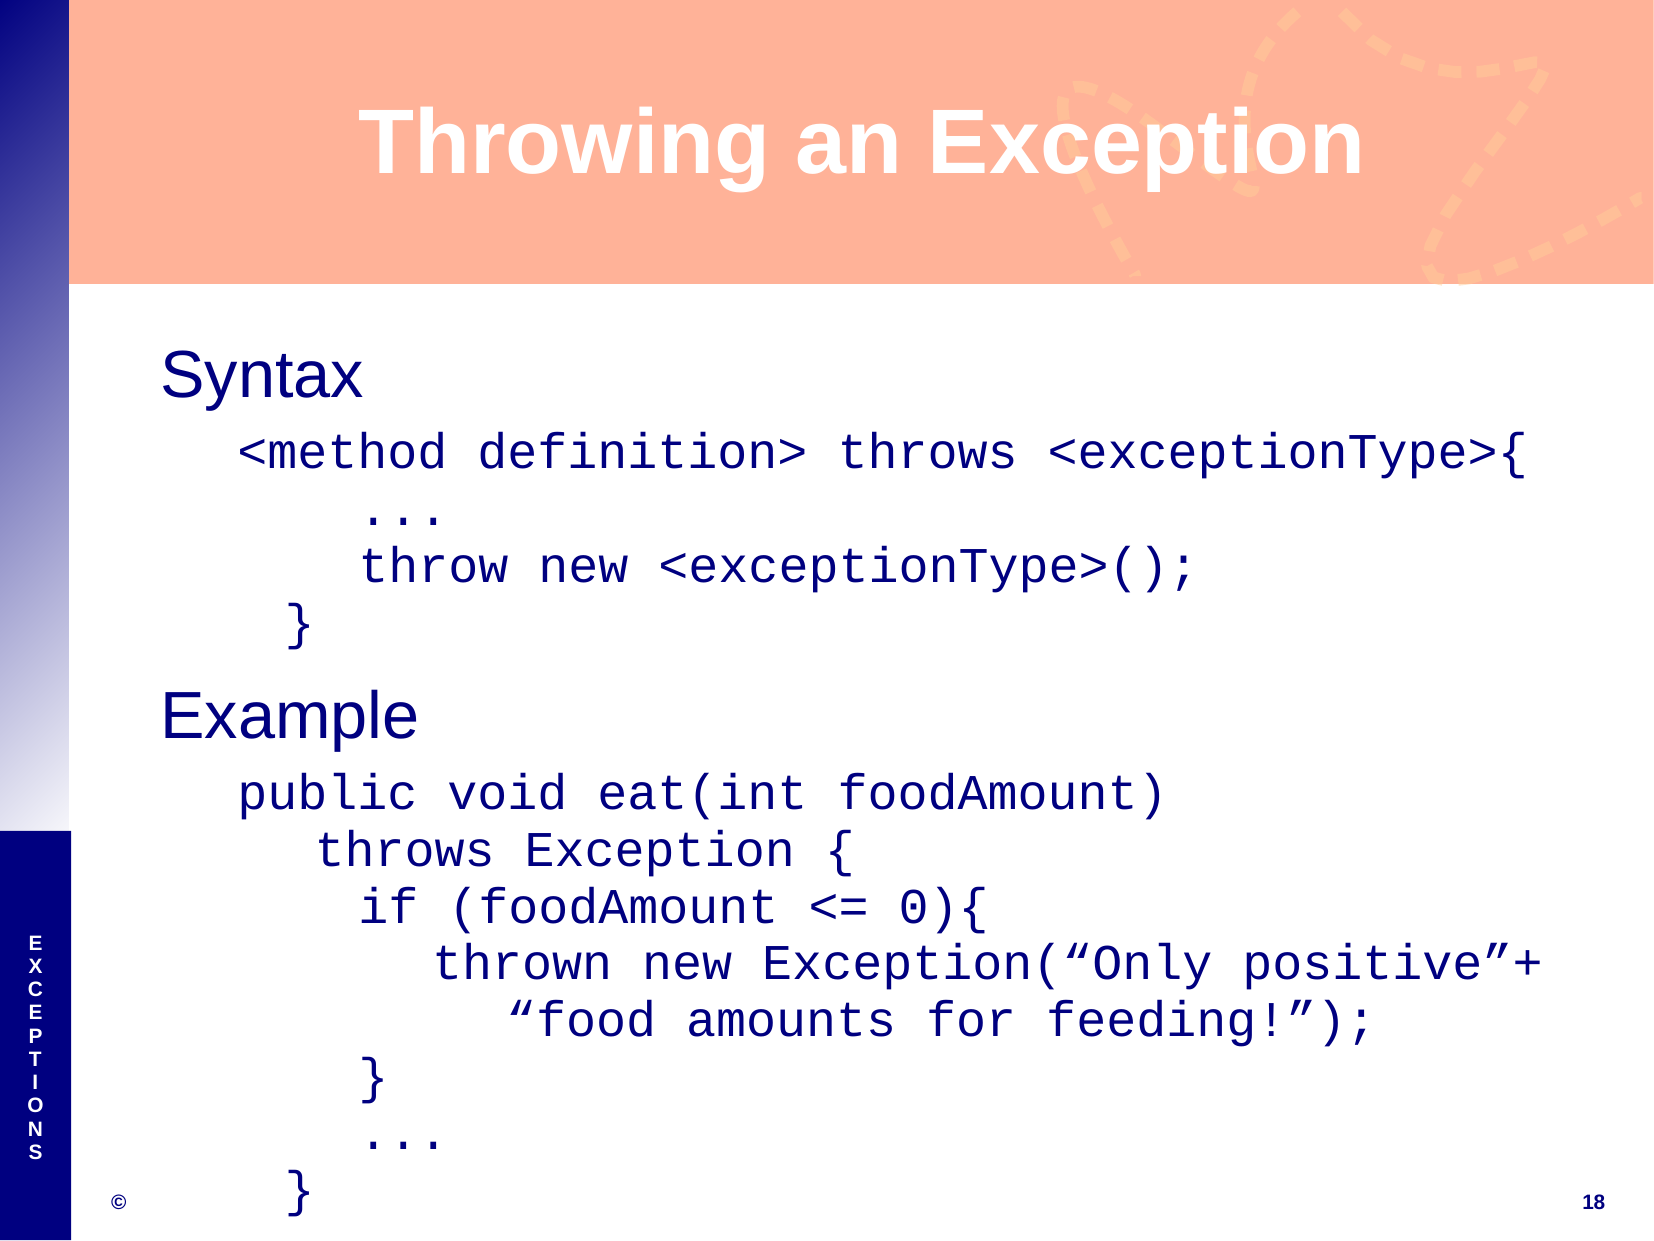

Throwing an Exception
# Syntax
<method definition> throws <exceptionType>{
	...
	throw new <exceptionType>();
}
Example
public void eat(int foodAmount)
 throws Exception {
	if (foodAmount <= 0){
		thrown new Exception(“Only positive”+ 			“food amounts for feeding!”);
	}
	...
}
E
X
C
E
P
T
I
O
N
S